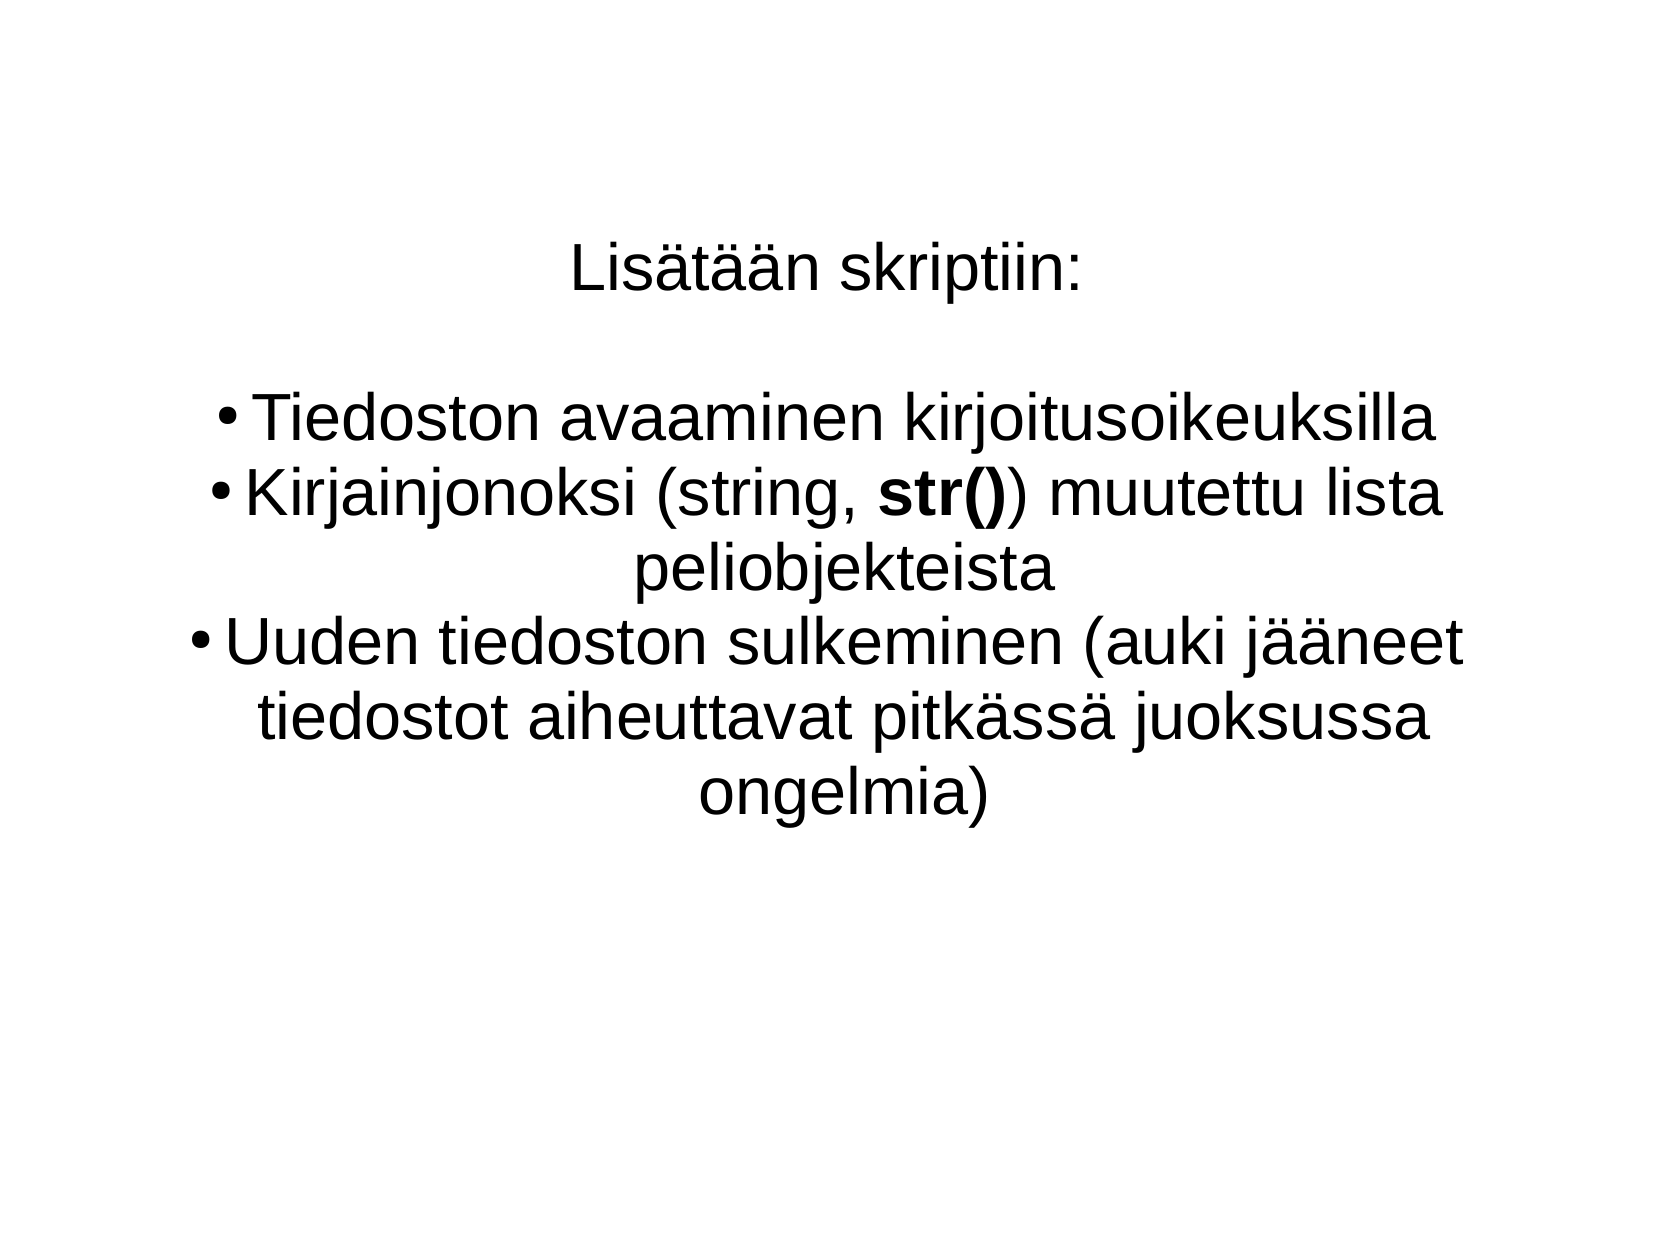

# Lisätään skriptiin:
Tiedoston avaaminen kirjoitusoikeuksilla
Kirjainjonoksi (string, str()) muutettu lista peliobjekteista
Uuden tiedoston sulkeminen (auki jääneet tiedostot aiheuttavat pitkässä juoksussa ongelmia)